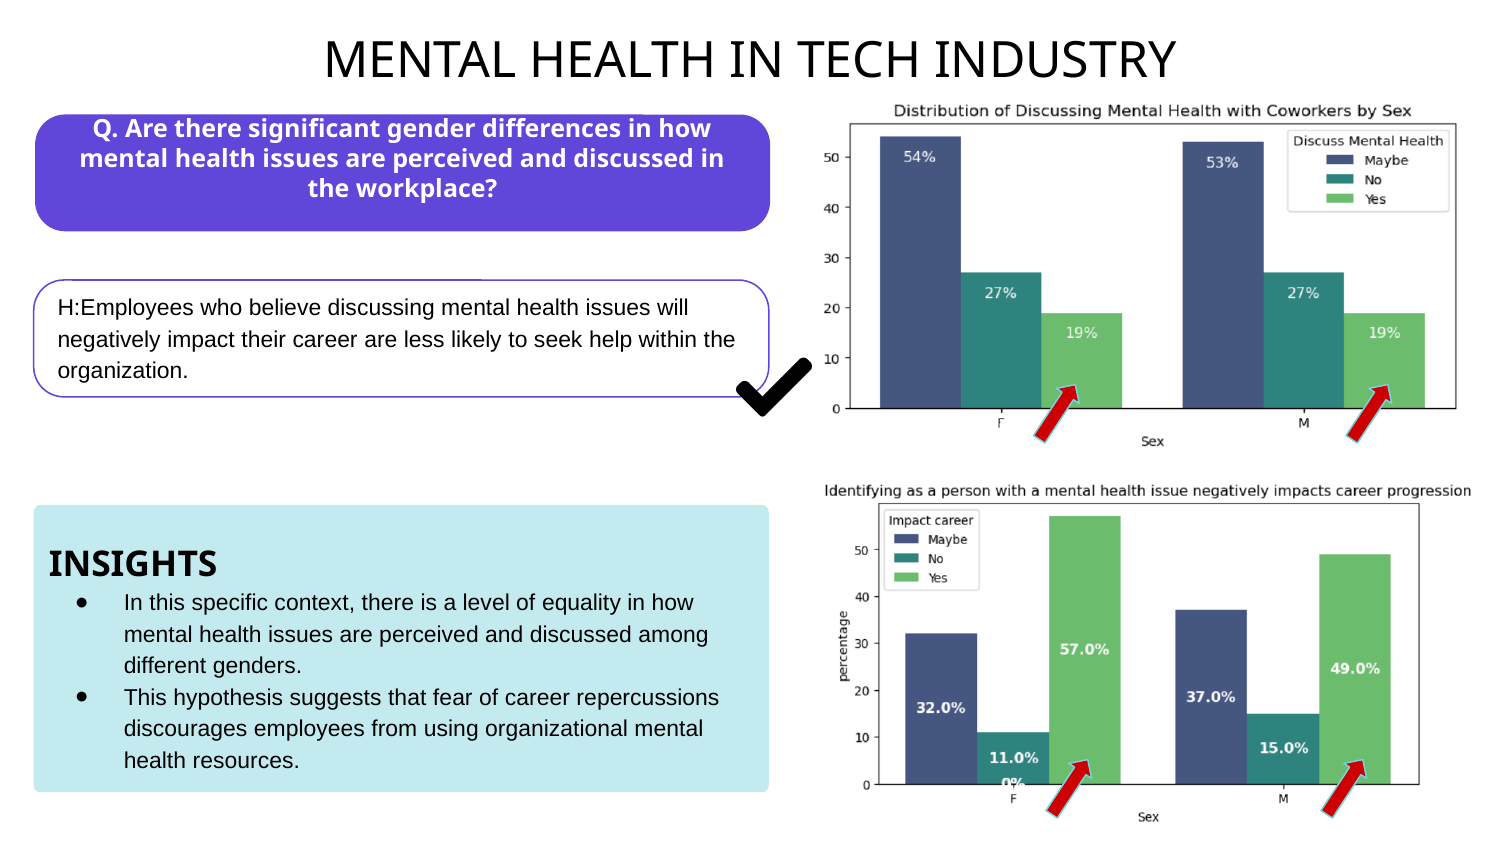

# MENTAL HEALTH IN TECH INDUSTRY
Q. Are there significant gender differences in how mental health issues are perceived and discussed in the workplace?
H:Employees who believe discussing mental health issues will negatively impact their career are less likely to seek help within the organization.
INSIGHTS
In this specific context, there is a level of equality in how mental health issues are perceived and discussed among different genders.
This hypothesis suggests that fear of career repercussions discourages employees from using organizational mental health resources.